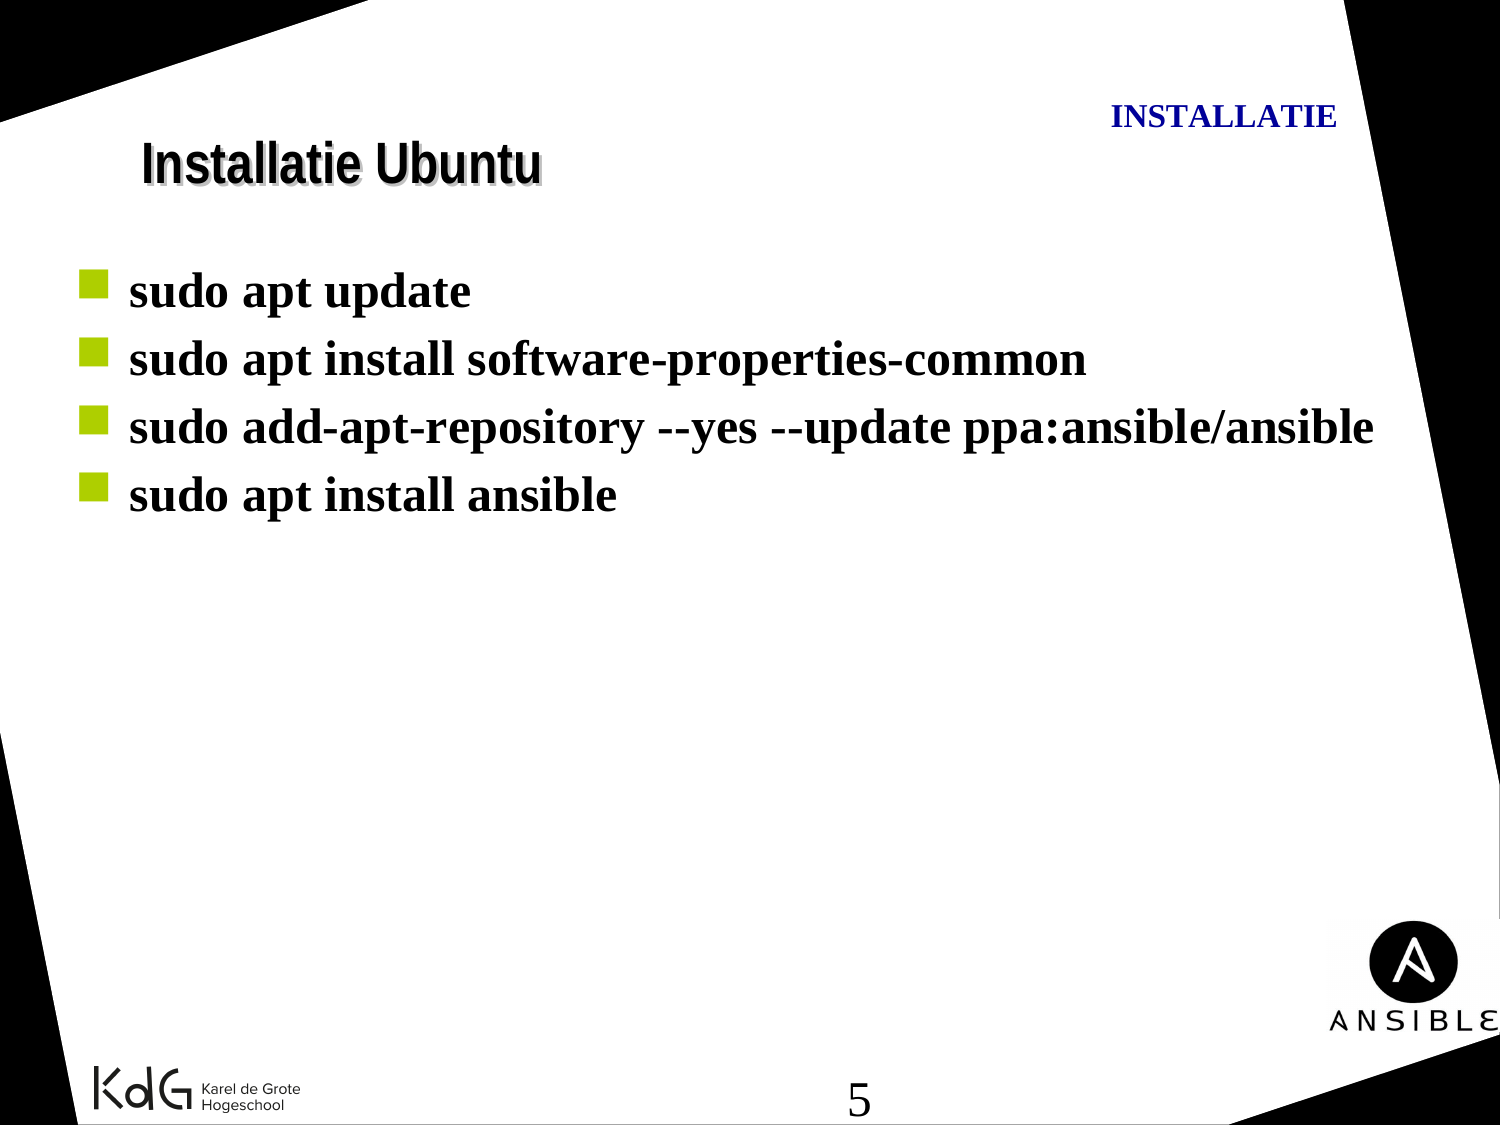

# Installatie Ubuntu
INSTALLATIE
sudo apt update
sudo apt install software-properties-common
sudo add-apt-repository --yes --update ppa:ansible/ansible
sudo apt install ansible